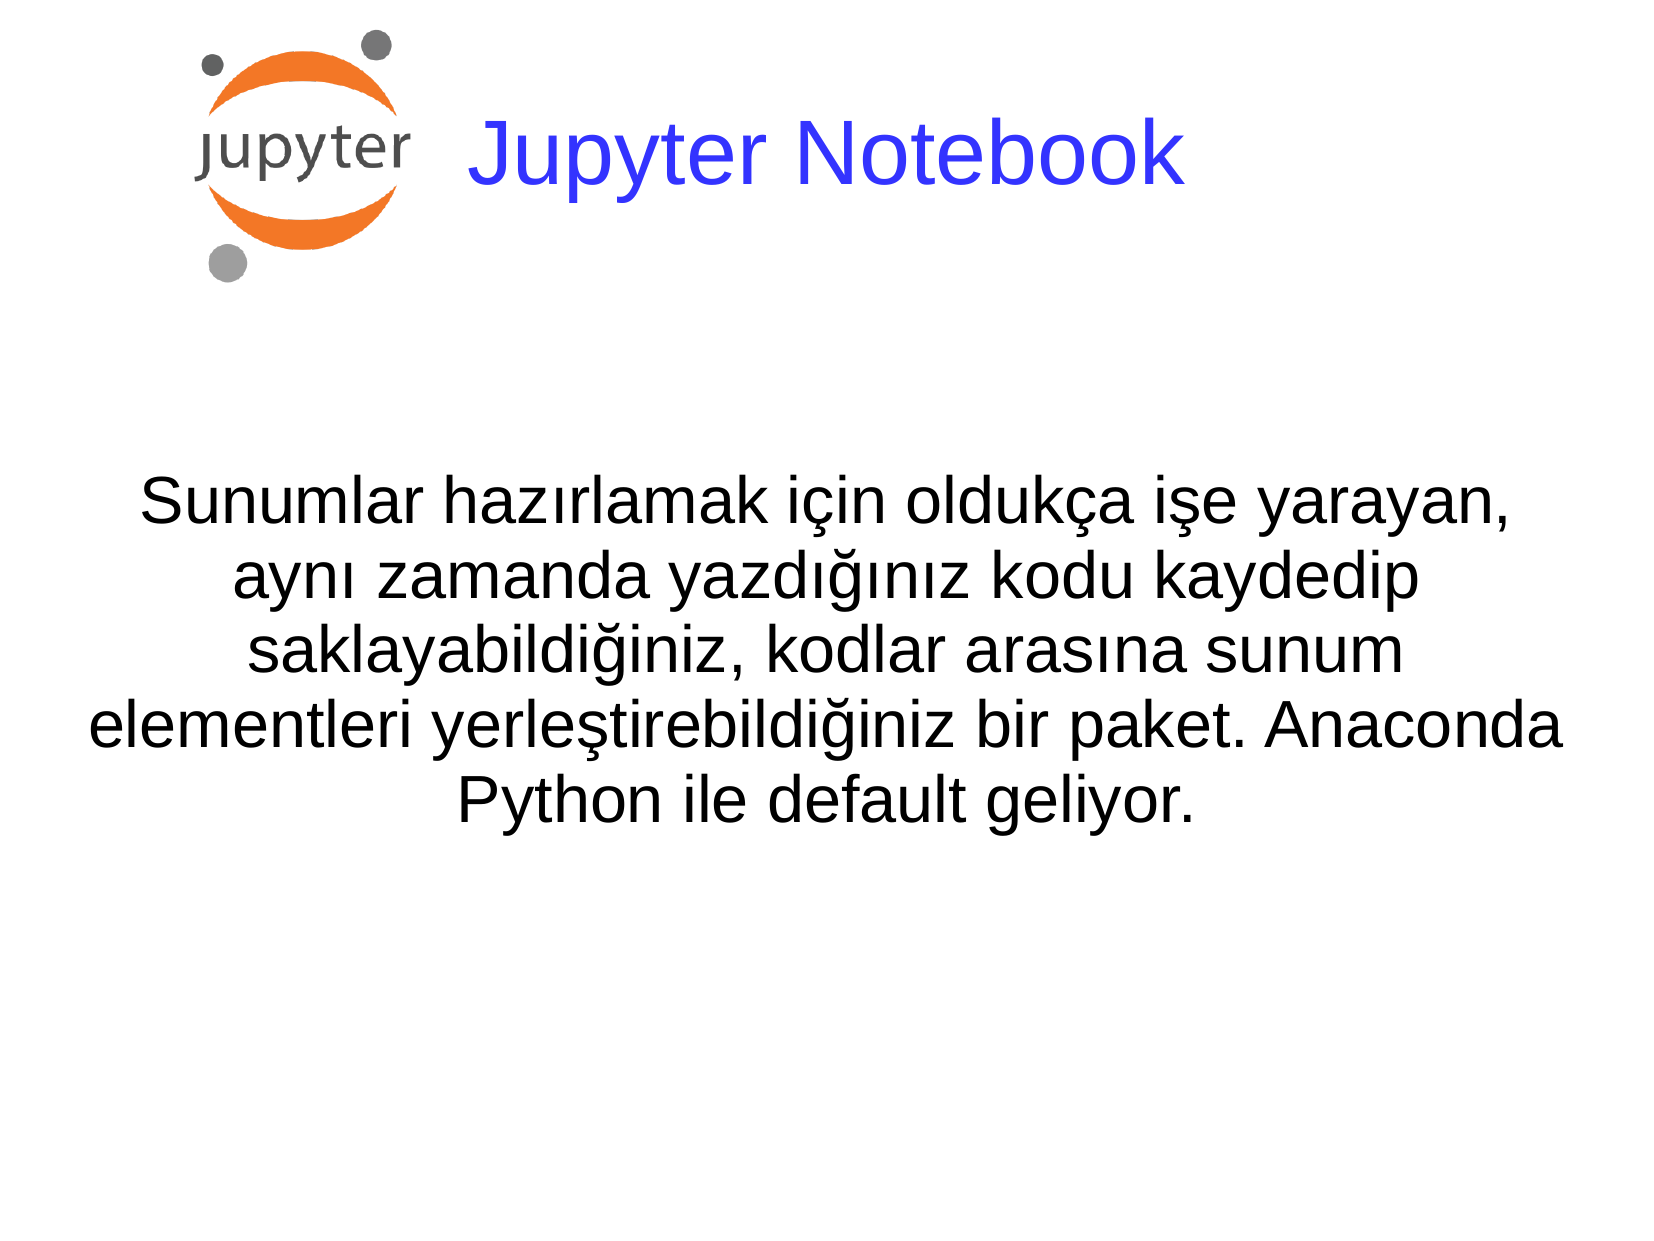

# Jupyter Notebook
Sunumlar hazırlamak için oldukça işe yarayan, aynı zamanda yazdığınız kodu kaydedip saklayabildiğiniz, kodlar arasına sunum elementleri yerleştirebildiğiniz bir paket. Anaconda Python ile default geliyor.